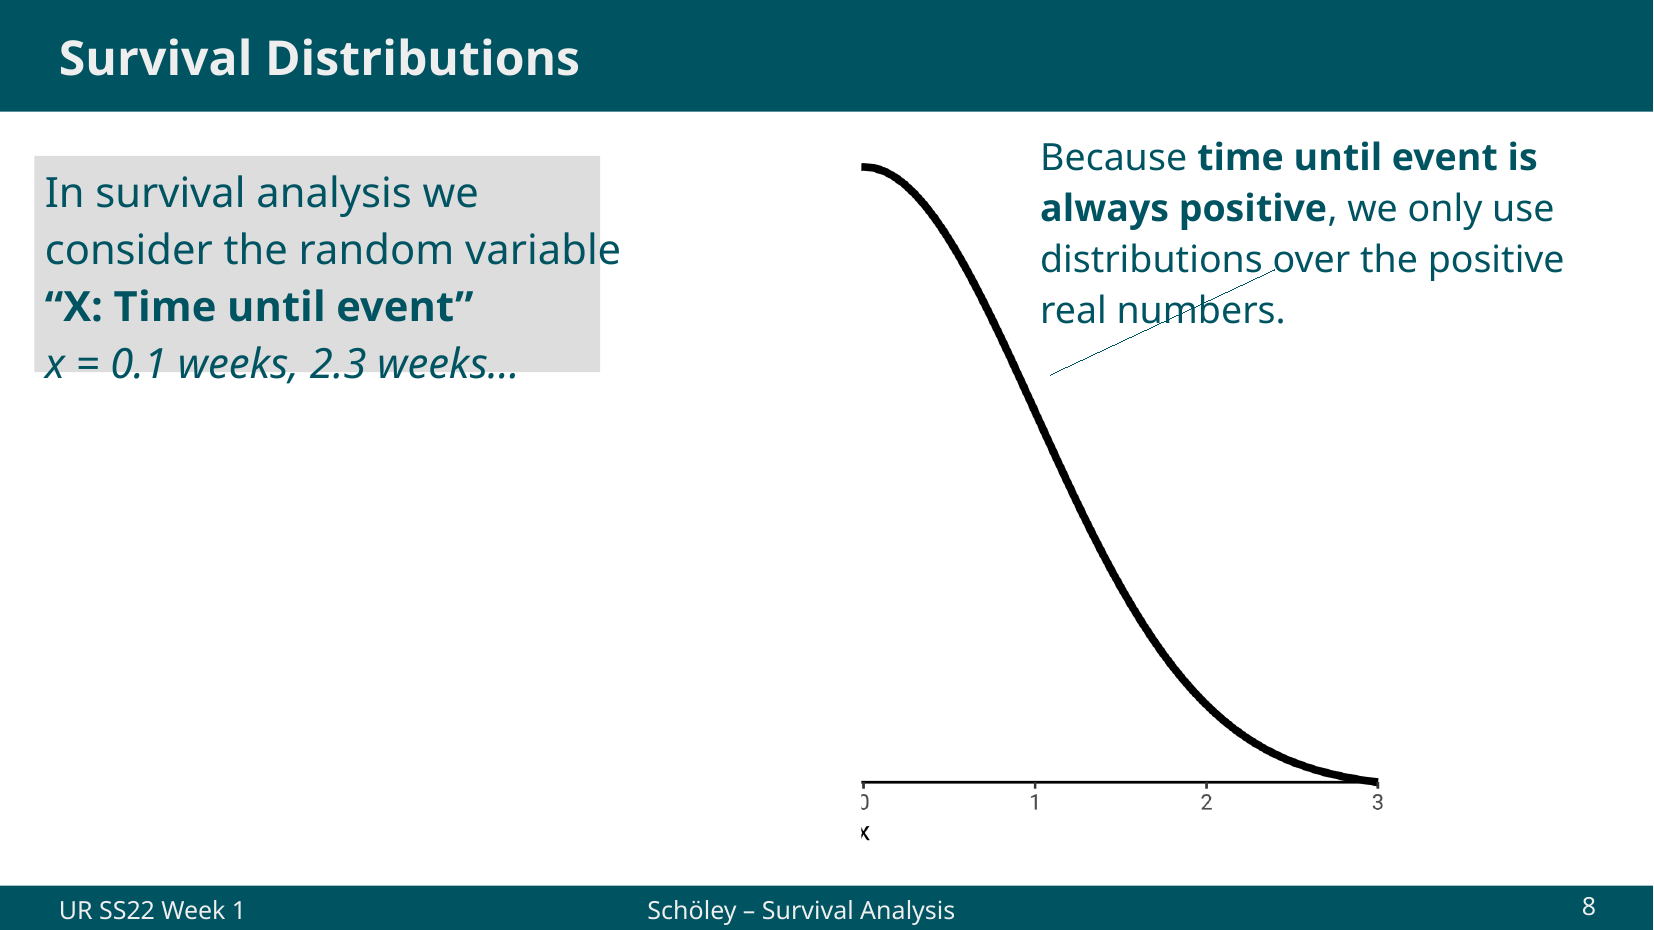

# Survival Distributions
Because time until event is always positive, we only use distributions over the positive real numbers.
In survival analysis we
consider the random variable
“X: Time until event”
x = 0.1 weeks, 2.3 weeks…
8
UR SS22 Week 1
Schöley – Survival Analysis